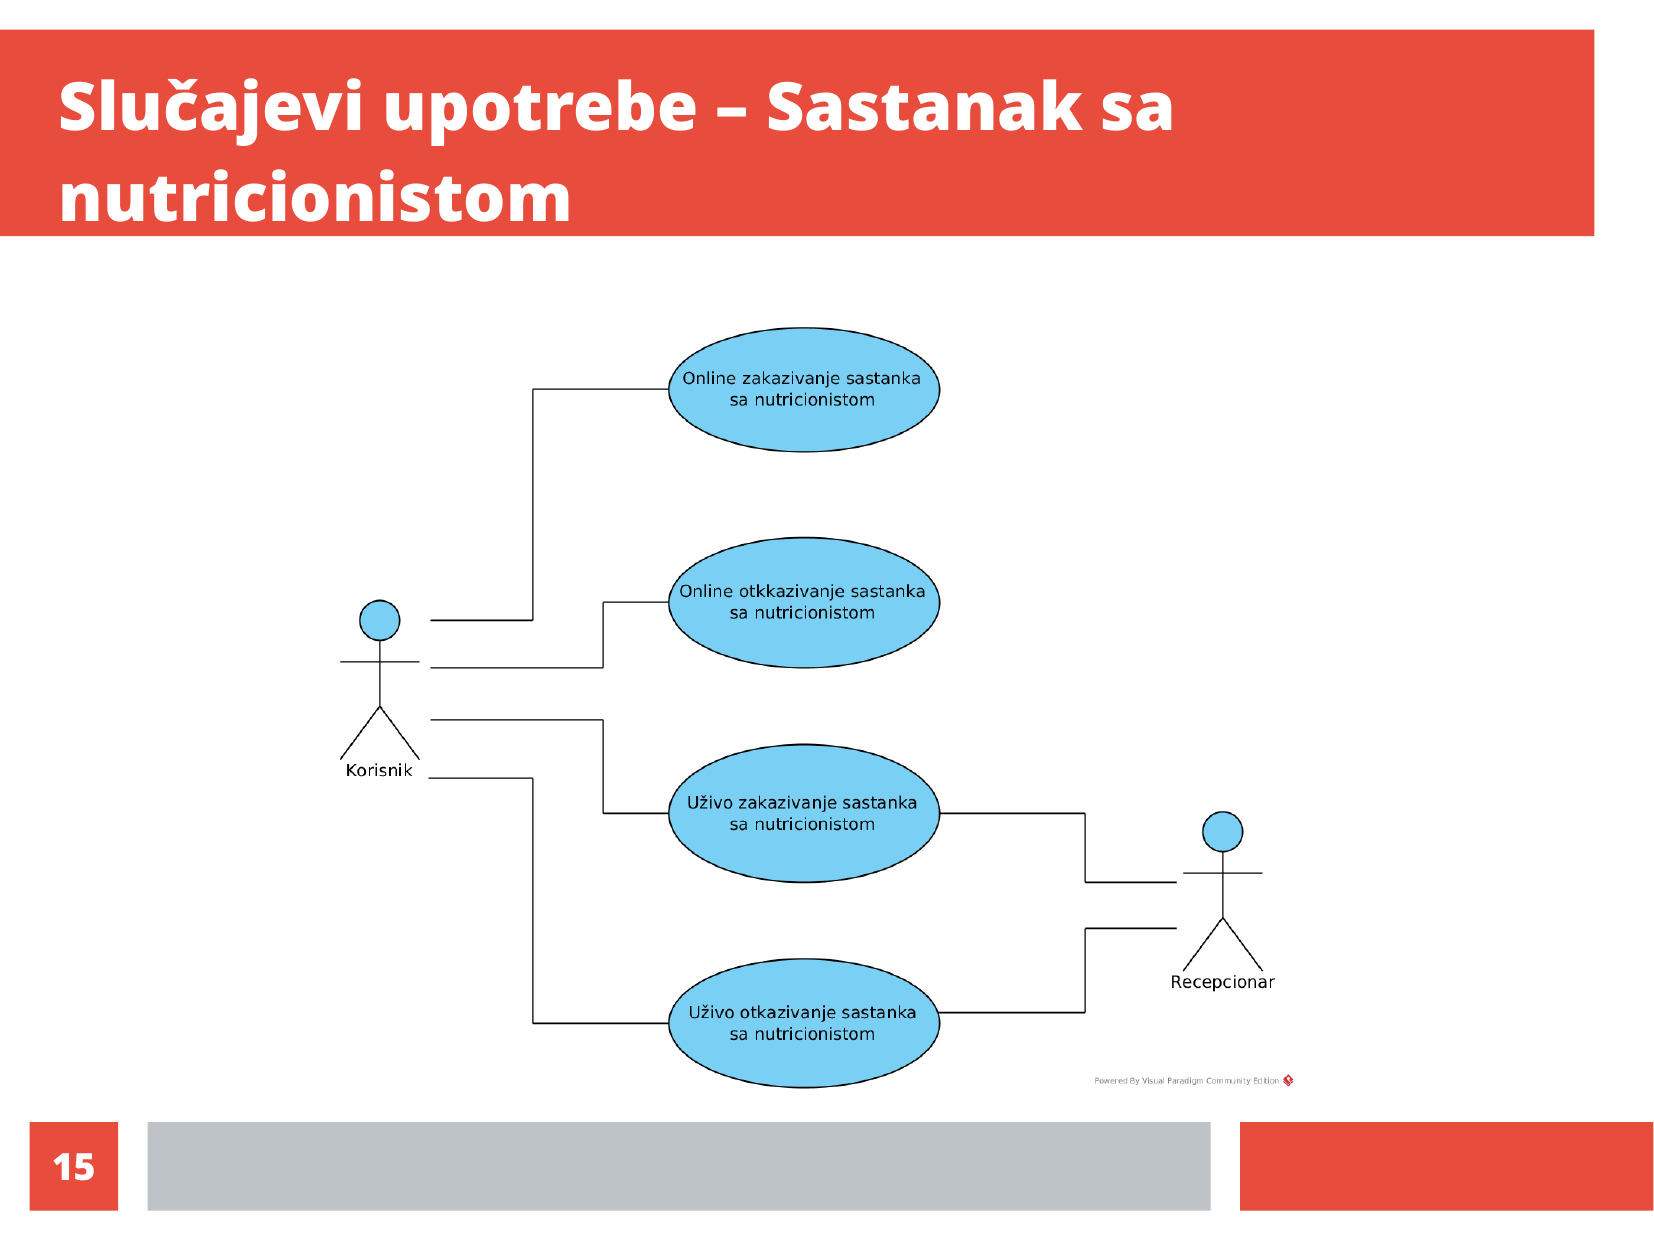

# Slučajevi upotrebe – Sastanak sa nutricionistom
15